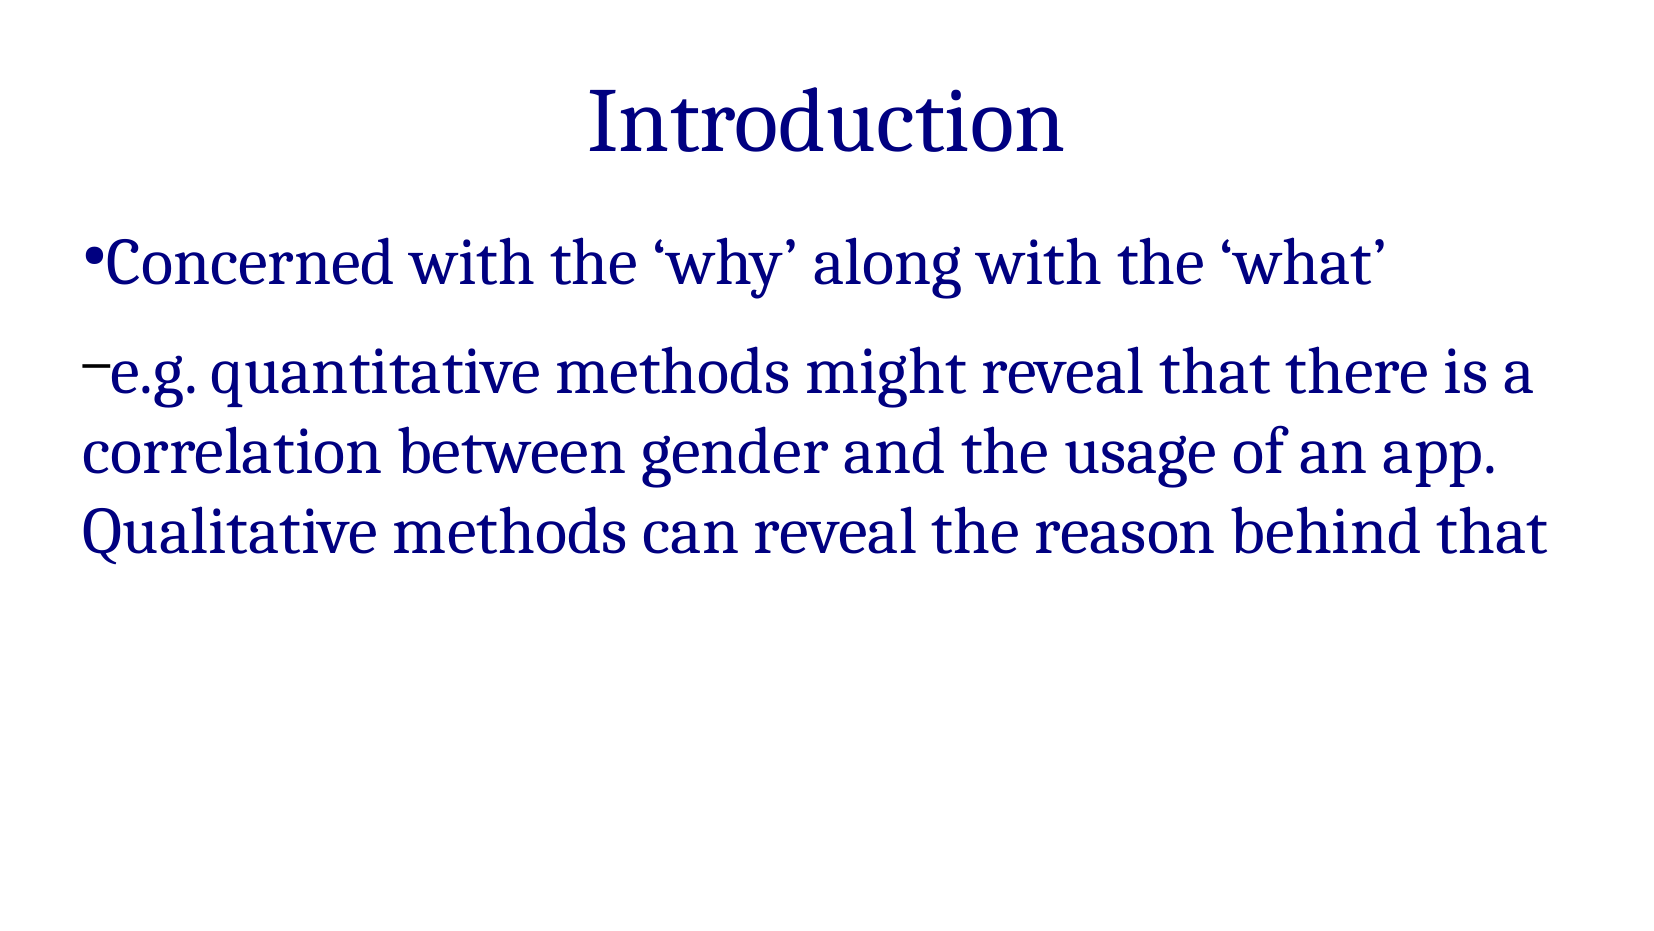

# Introduction
Concerned with the ‘why’ along with the ‘what’
e.g. quantitative methods might reveal that there is a correlation between gender and the usage of an app. Qualitative methods can reveal the reason behind that